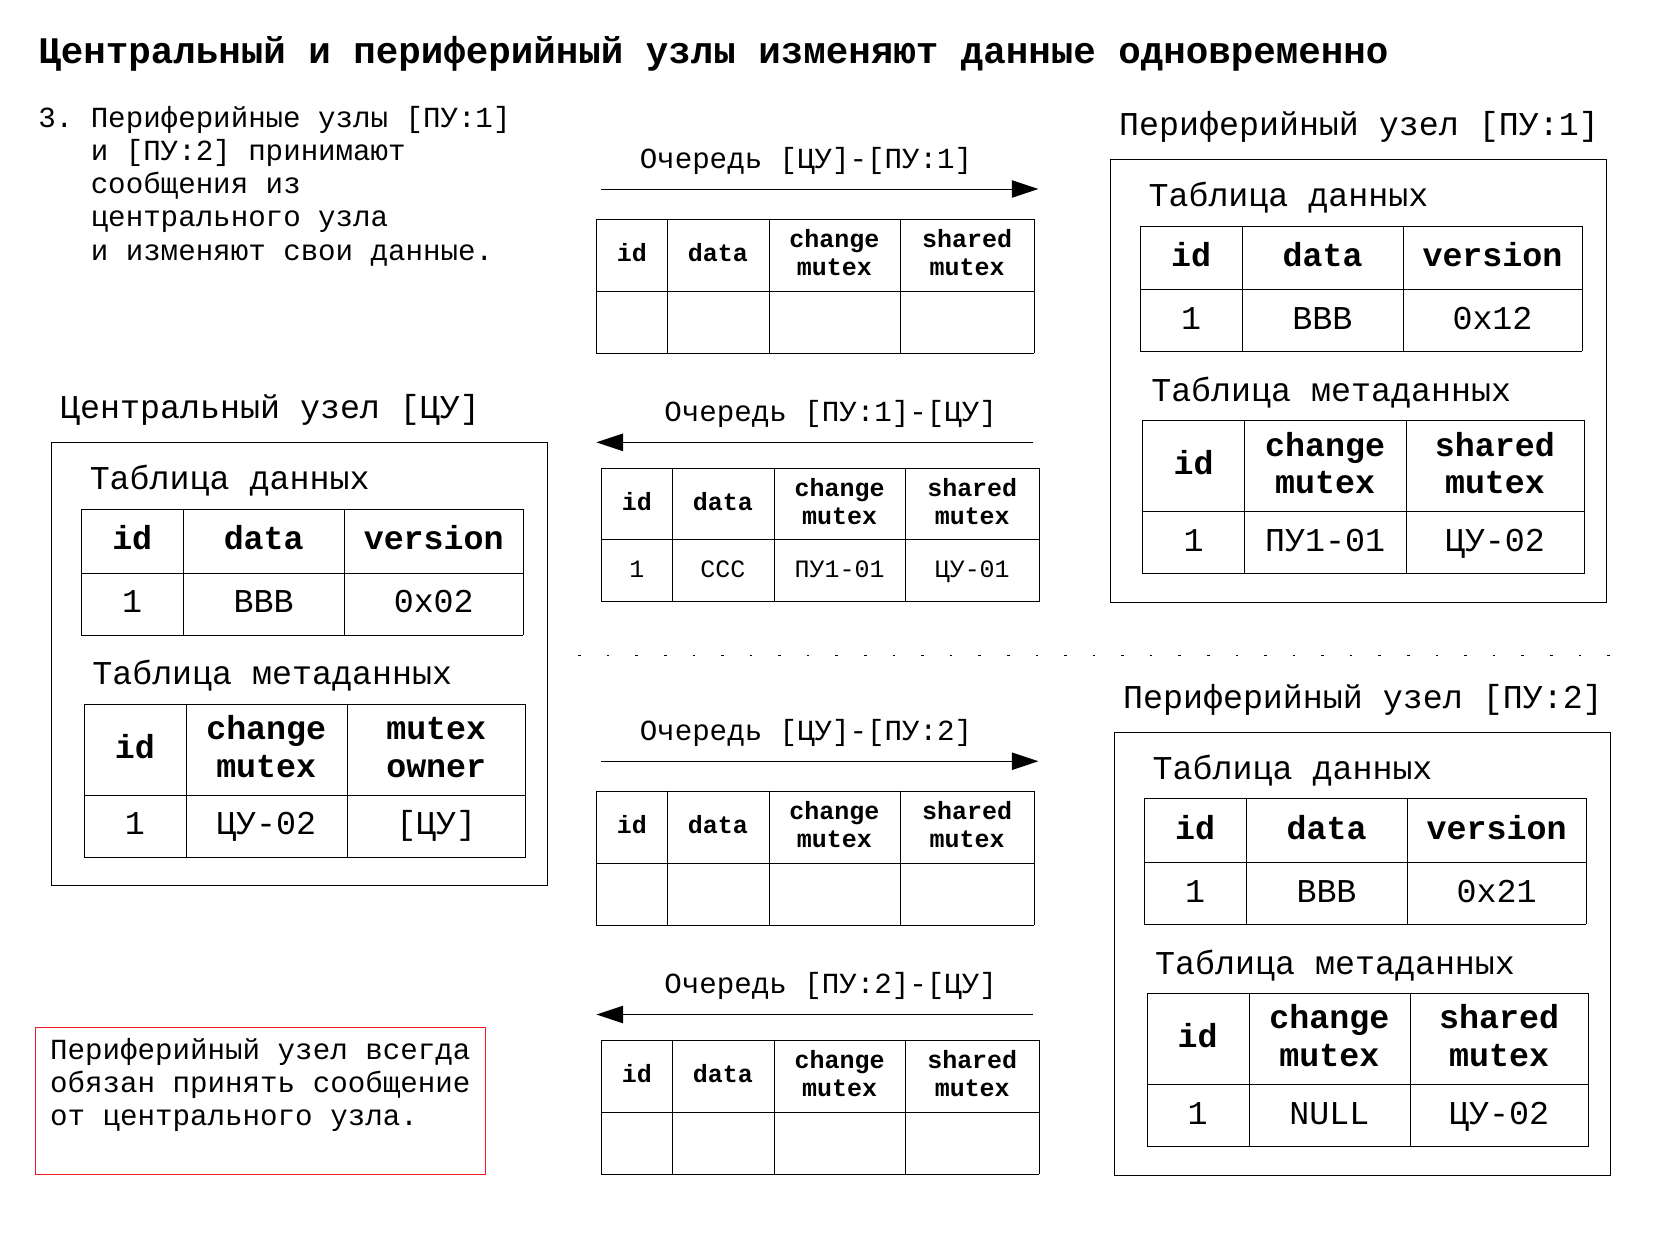

Центральный и периферийный узлы изменяют данные одновременно
3. Периферийные узлы [ПУ:1]
 и [ПУ:2] принимают
 сообщения из
 центрального узла
 и изменяют свои данные.
Периферийный узел [ПУ:1]
Очередь [ЦУ]-[ПУ:1]
Таблица данных
| id | data | change mutex | shared mutex |
| --- | --- | --- | --- |
| | | | |
| id | data | version |
| --- | --- | --- |
| 1 | BBB | 0x12 |
Таблица метаданных
Центральный узел [ЦУ]
Очередь [ПУ:1]-[ЦУ]
| id | change mutex | shared mutex |
| --- | --- | --- |
| 1 | ПУ1-01 | ЦУ-02 |
Таблица данных
| id | data | change mutex | shared mutex |
| --- | --- | --- | --- |
| 1 | CCC | ПУ1-01 | ЦУ-01 |
| id | data | version |
| --- | --- | --- |
| 1 | BBB | 0x02 |
Таблица метаданных
Периферийный узел [ПУ:2]
| id | change mutex | mutex owner |
| --- | --- | --- |
| 1 | ЦУ-02 | [ЦУ] |
Очередь [ЦУ]-[ПУ:2]
Таблица данных
| id | data | change mutex | shared mutex |
| --- | --- | --- | --- |
| | | | |
| id | data | version |
| --- | --- | --- |
| 1 | BBB | 0x21 |
Таблица метаданных
Очередь [ПУ:2]-[ЦУ]
| id | change mutex | shared mutex |
| --- | --- | --- |
| 1 | NULL | ЦУ-02 |
Периферийный узел всегда
обязан принять сообщение
от центрального узла.
| id | data | change mutex | shared mutex |
| --- | --- | --- | --- |
| | | | |